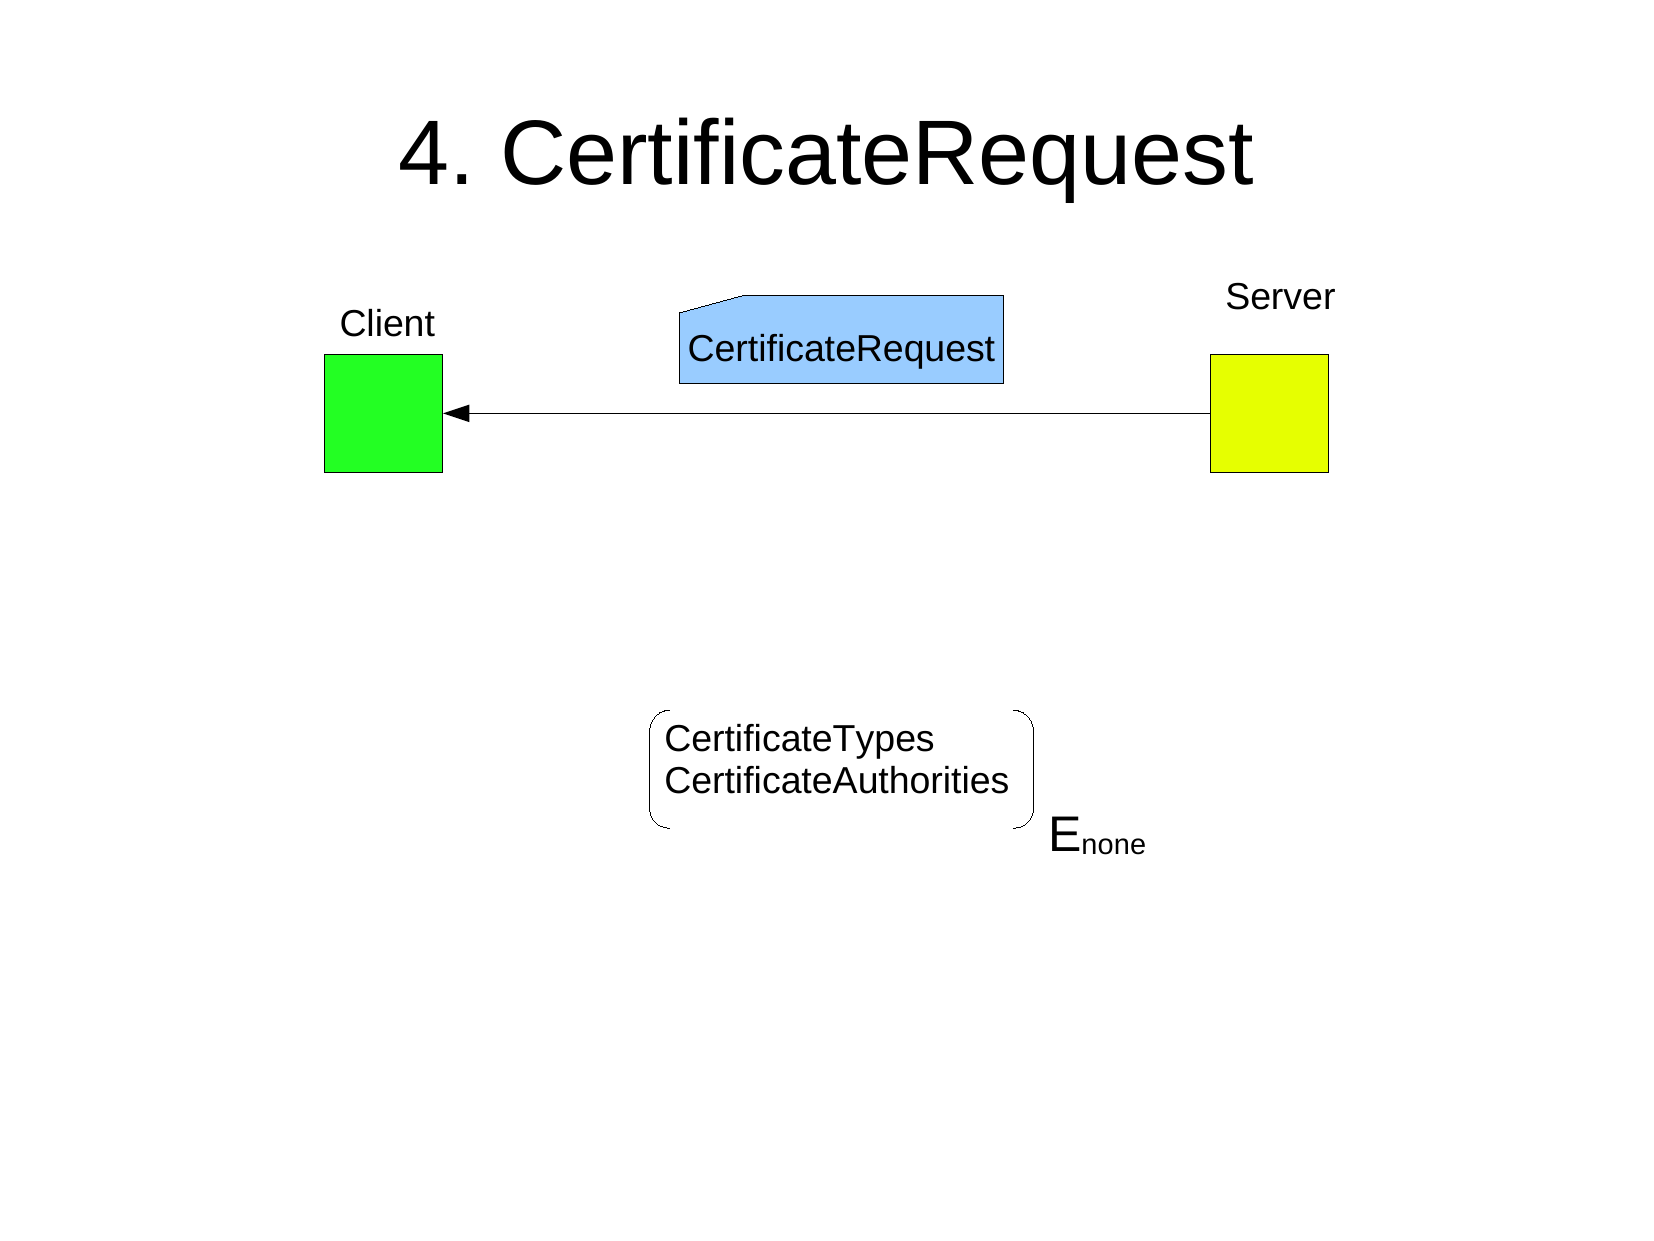

# 4. CertificateRequest
Server
Client
CertificateRequest
CertificateTypes
CertificateAuthorities
Enone